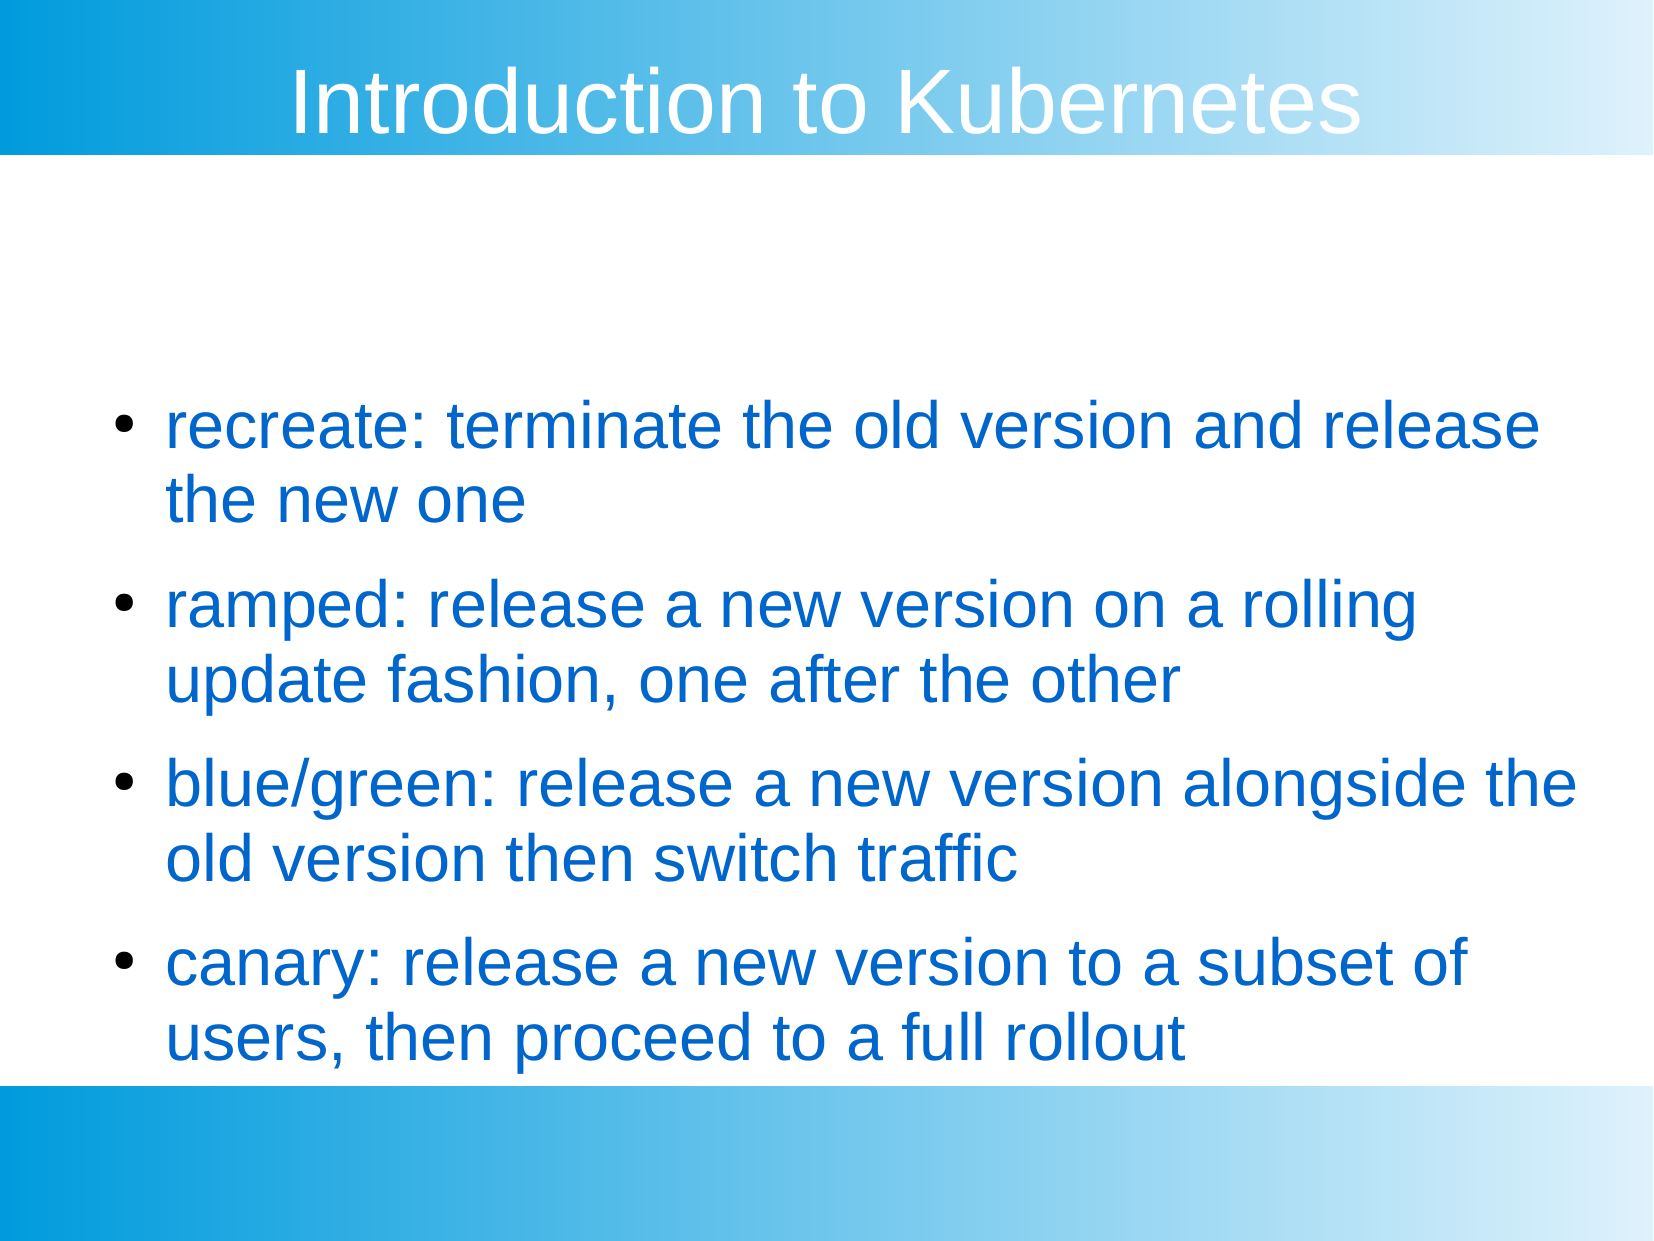

# Introduction to Kubernetes
recreate: terminate the old version and release the new one
ramped: release a new version on a rolling update fashion, one after the other
blue/green: release a new version alongside the old version then switch traffic
canary: release a new version to a subset of users, then proceed to a full rollout